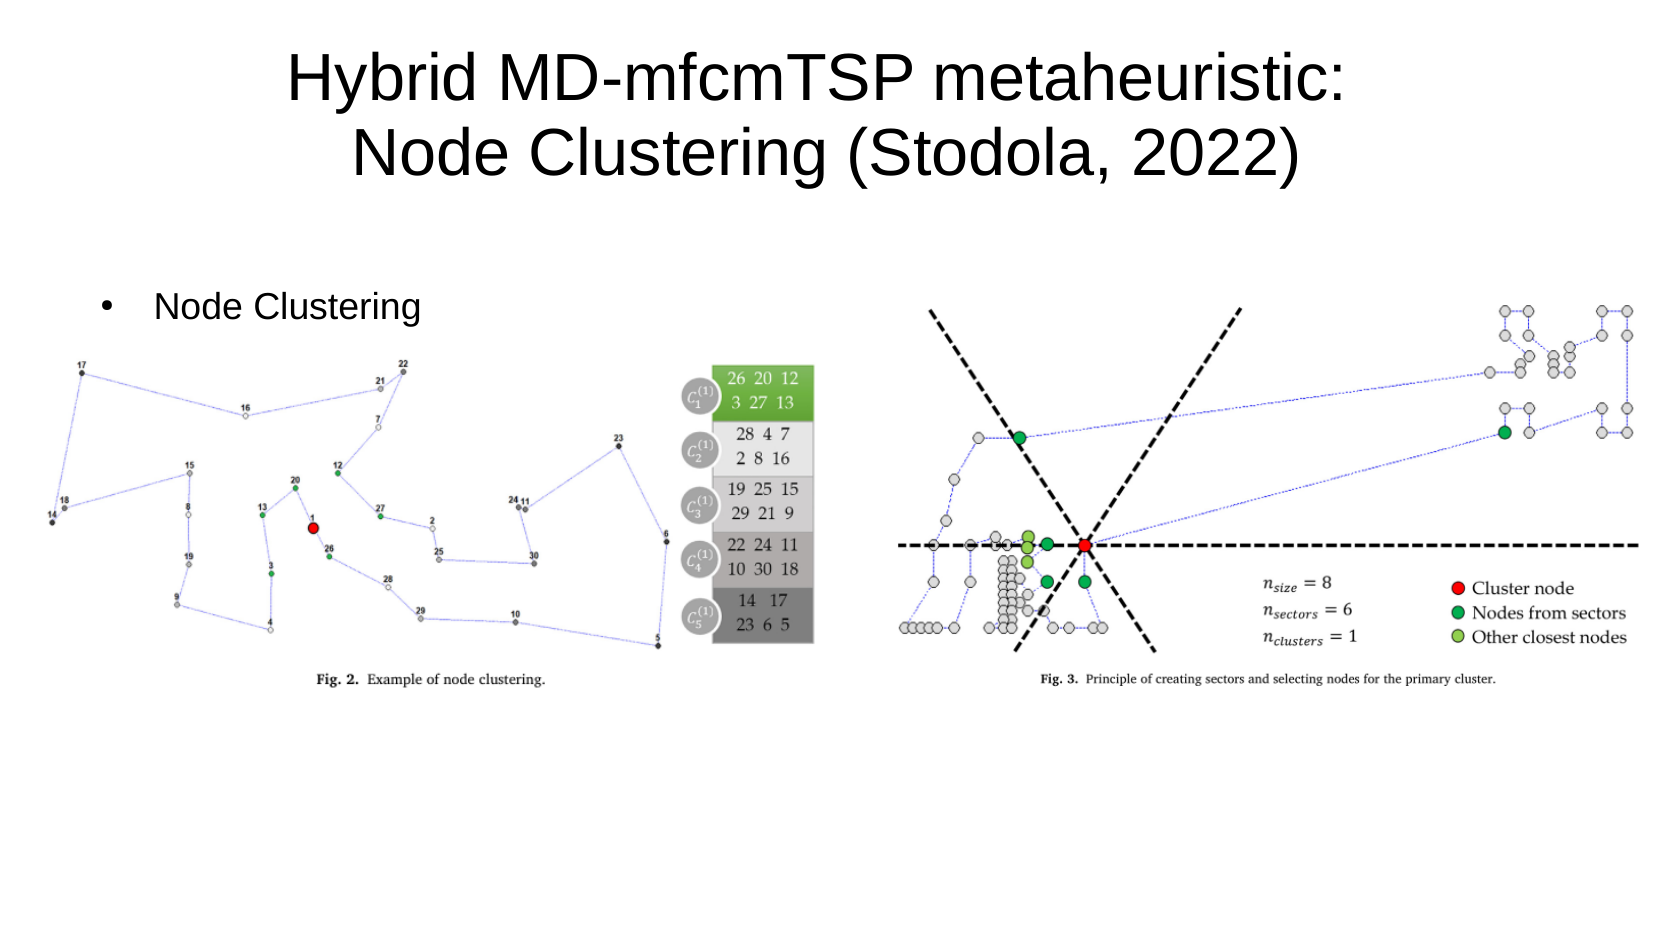

# Hybrid MD-mfcmTSP metaheuristic: Node Clustering (Stodola, 2022)
Node Clustering